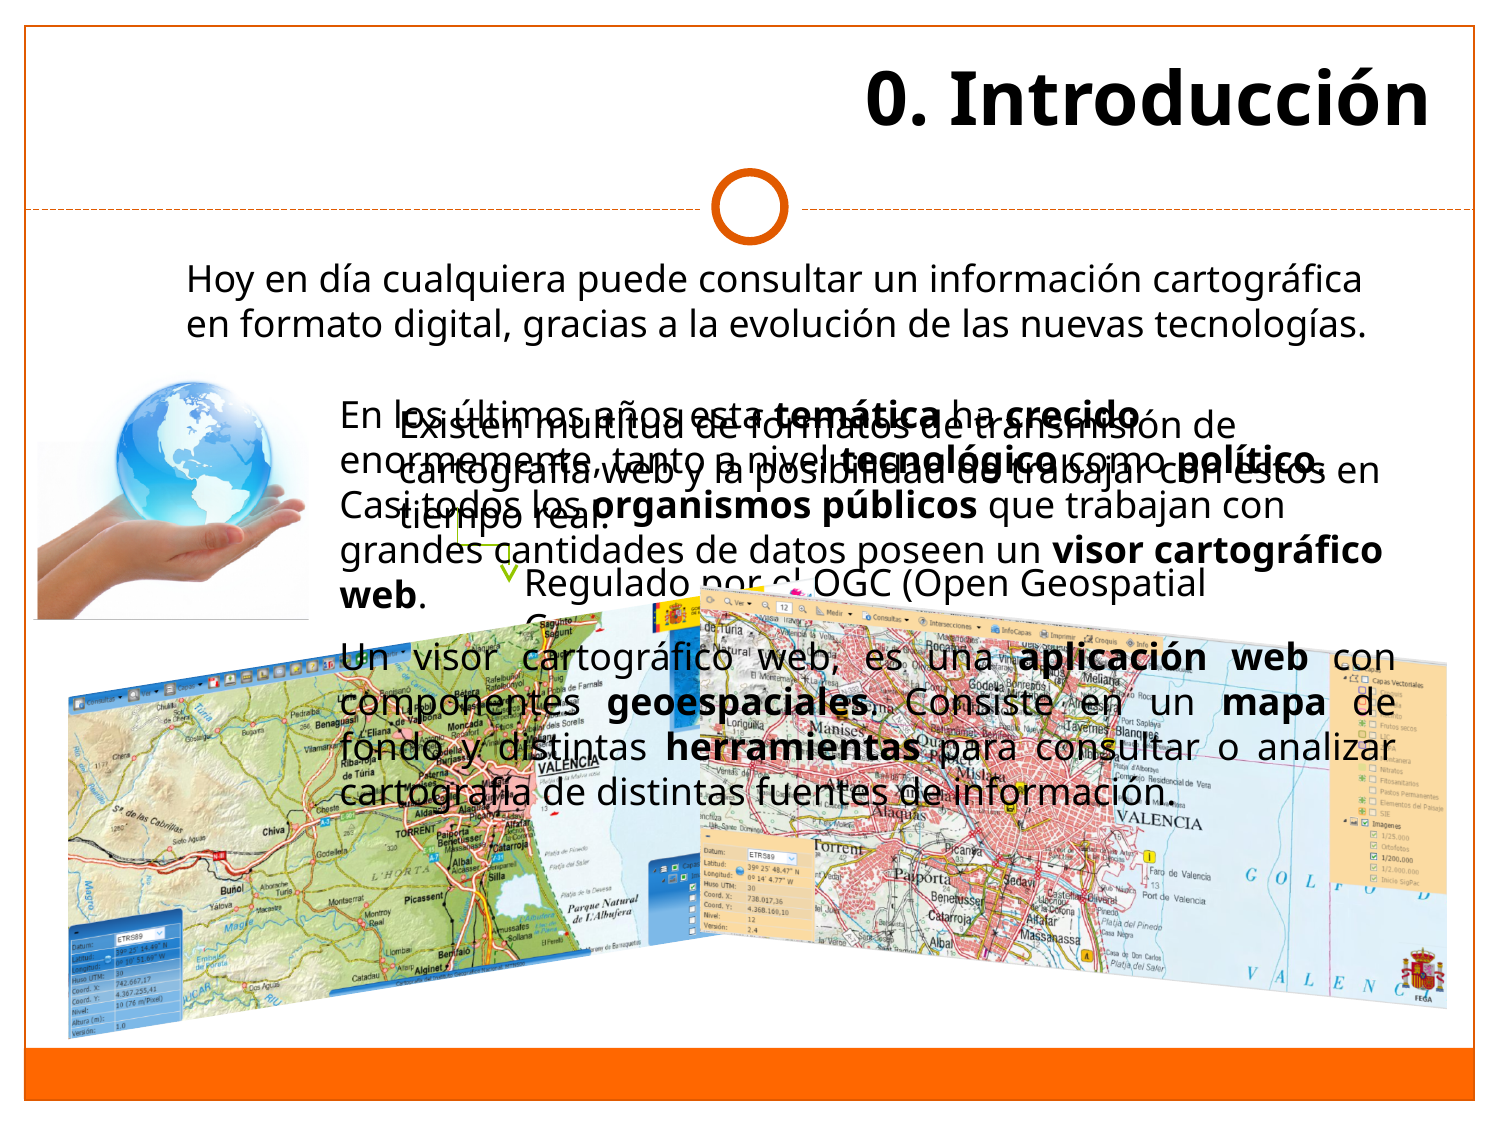

0. Introducción
Hoy en día cualquiera puede consultar un información cartográfica en formato digital, gracias a la evolución de las nuevas tecnologías.
En los últimos años esta temática ha crecido enormemente, tanto a nivel tecnológico como político. Casi todos los organismos públicos que trabajan con grandes cantidades de datos poseen un visor cartográfico web.
Existen multitud de formatos de transmisión de cartografía web y la posibilidad de trabajar con estos en tiempo real.
Regulado por el OGC (Open Geospatial Consortium)
Un visor cartográfico web, es una aplicación web con componentes geoespaciales. Consiste en un mapa de fondo y distintas herramientas para consultar o analizar cartografía de distintas fuentes de información.